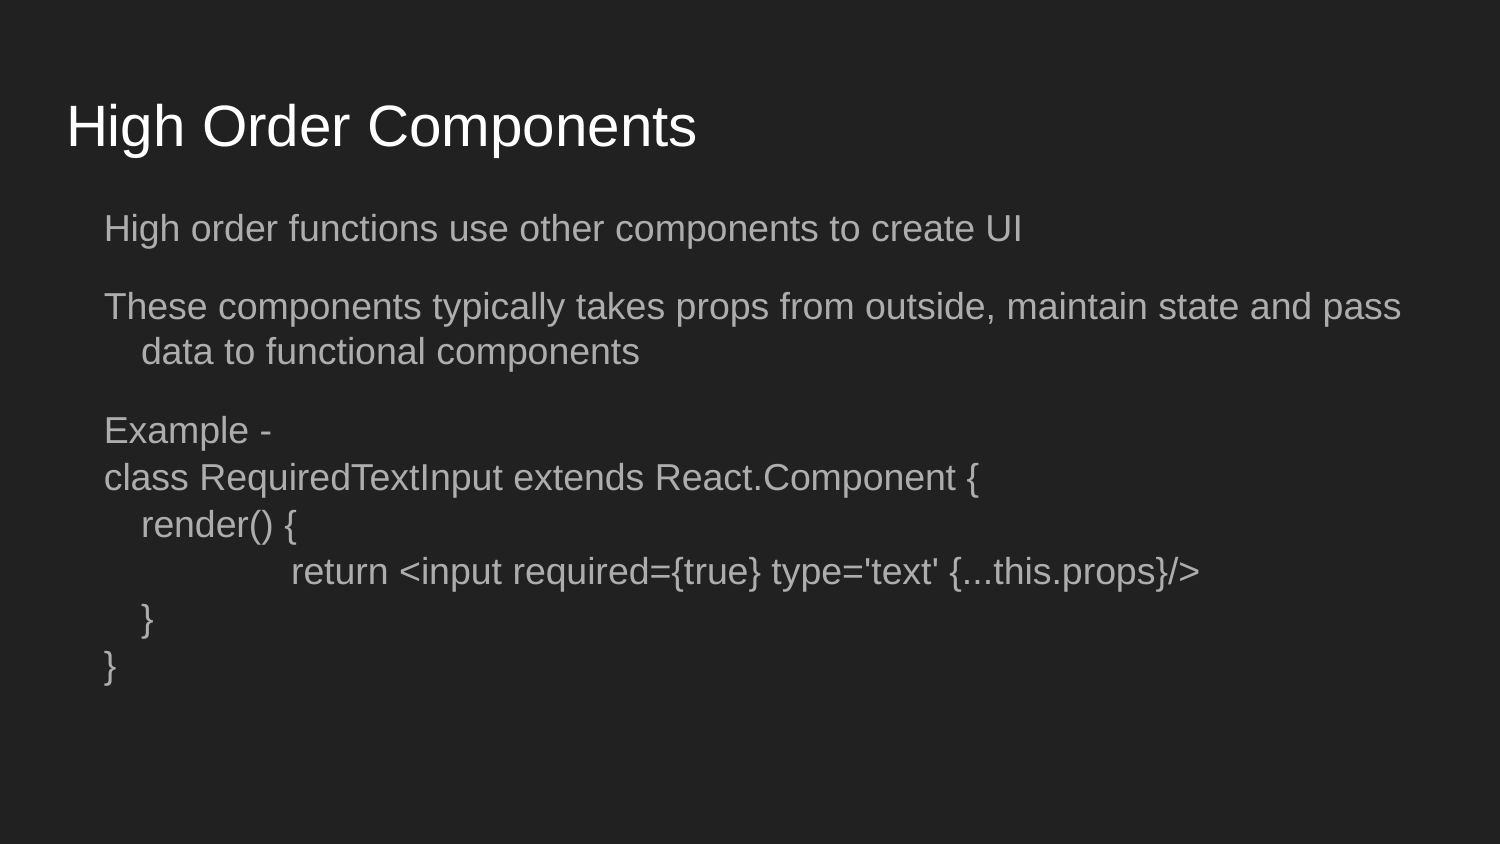

# High Order Components
High order functions use other components to create UI
These components typically takes props from outside, maintain state and pass data to functional components
Example -
class RequiredTextInput extends React.Component {
	render() {
 		return <input required={true} type='text' {...this.props}/>
	}
}